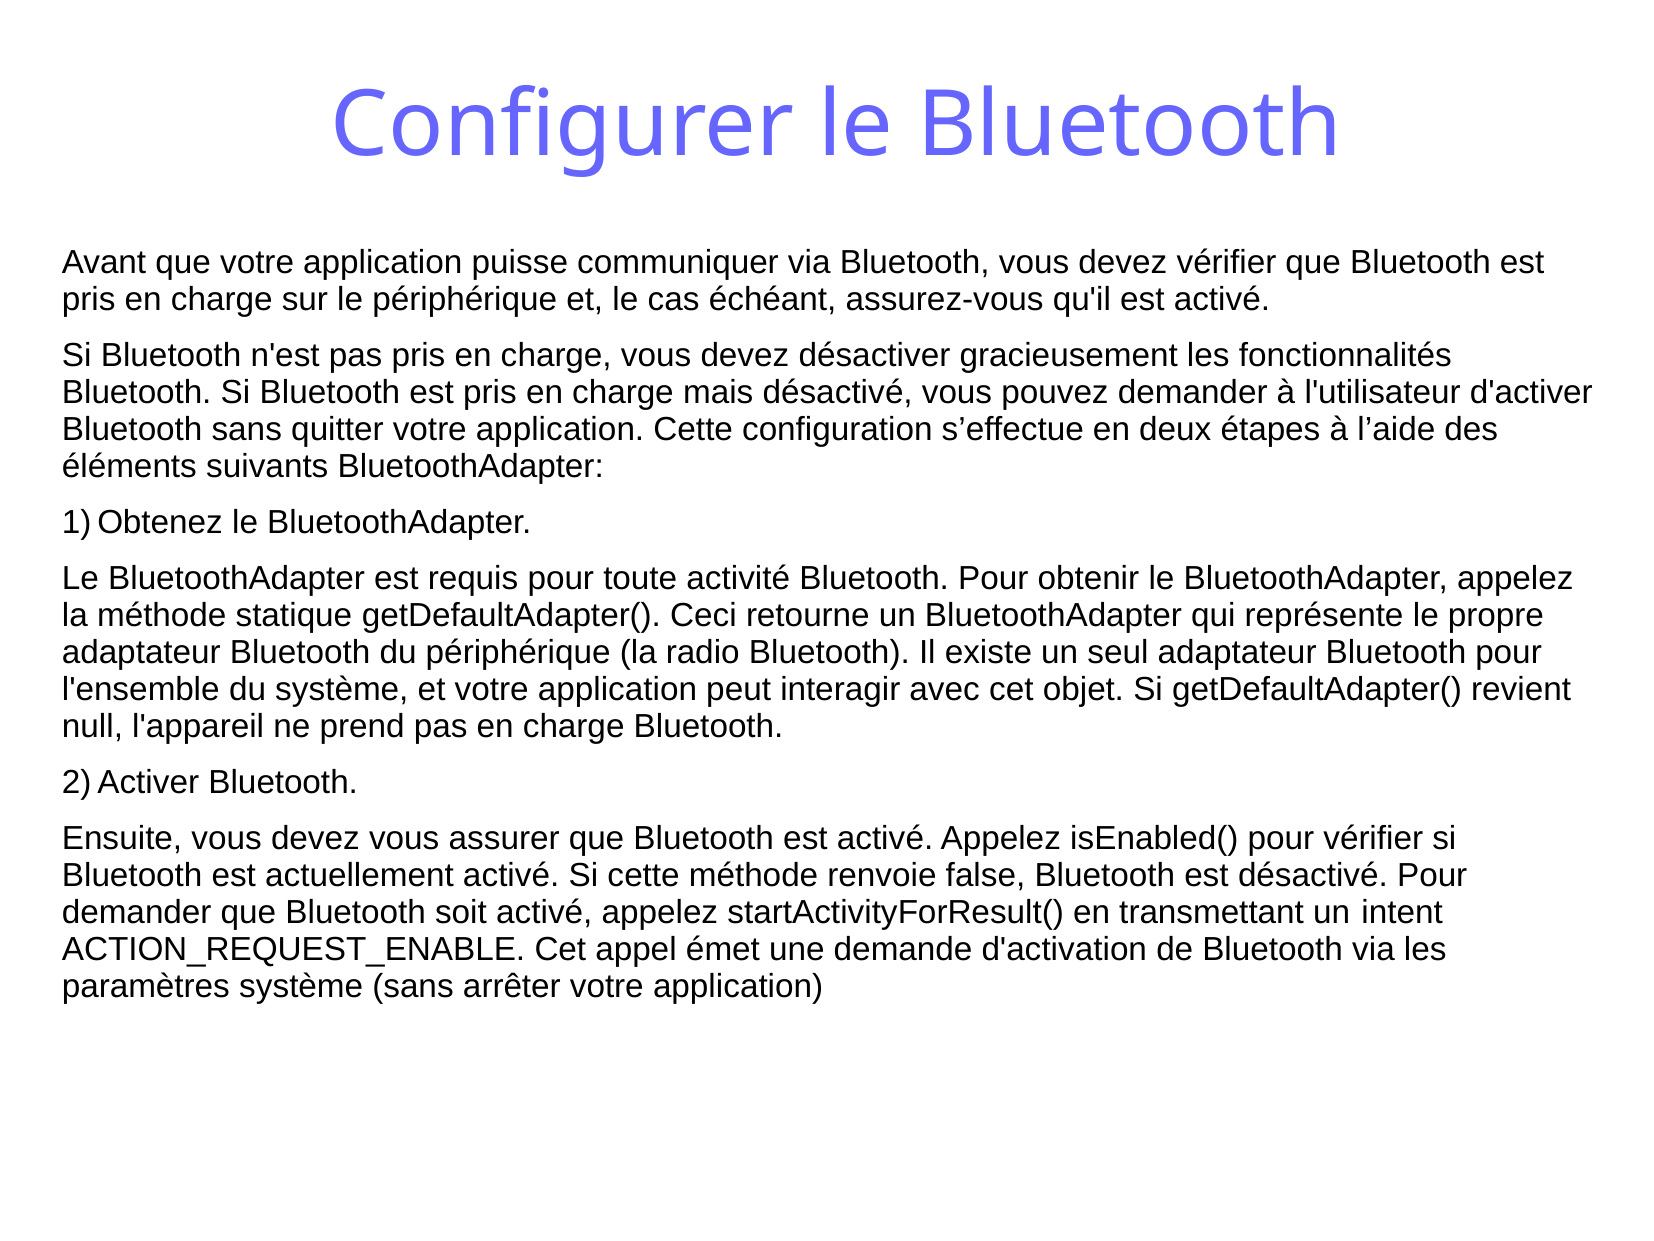

# Configurer le Bluetooth
Avant que votre application puisse communiquer via Bluetooth, vous devez vérifier que Bluetooth est pris en charge sur le périphérique et, le cas échéant, assurez-vous qu'il est activé.
Si Bluetooth n'est pas pris en charge, vous devez désactiver gracieusement les fonctionnalités Bluetooth. Si Bluetooth est pris en charge mais désactivé, vous pouvez demander à l'utilisateur d'activer Bluetooth sans quitter votre application. Cette configuration s’effectue en deux étapes à l’aide des éléments suivants BluetoothAdapter:
Obtenez le BluetoothAdapter.
Le BluetoothAdapter est requis pour toute activité Bluetooth. Pour obtenir le BluetoothAdapter, appelez la méthode statique getDefaultAdapter(). Ceci retourne un BluetoothAdapter qui représente le propre adaptateur Bluetooth du périphérique (la radio Bluetooth). Il existe un seul adaptateur Bluetooth pour l'ensemble du système, et votre application peut interagir avec cet objet. Si getDefaultAdapter() revient null, l'appareil ne prend pas en charge Bluetooth.
Activer Bluetooth.
Ensuite, vous devez vous assurer que Bluetooth est activé. Appelez isEnabled() pour vérifier si Bluetooth est actuellement activé. Si cette méthode renvoie false, Bluetooth est désactivé. Pour demander que Bluetooth soit activé, appelez startActivityForResult() en transmettant un intent ACTION_REQUEST_ENABLE. Cet appel émet une demande d'activation de Bluetooth via les paramètres système (sans arrêter votre application)